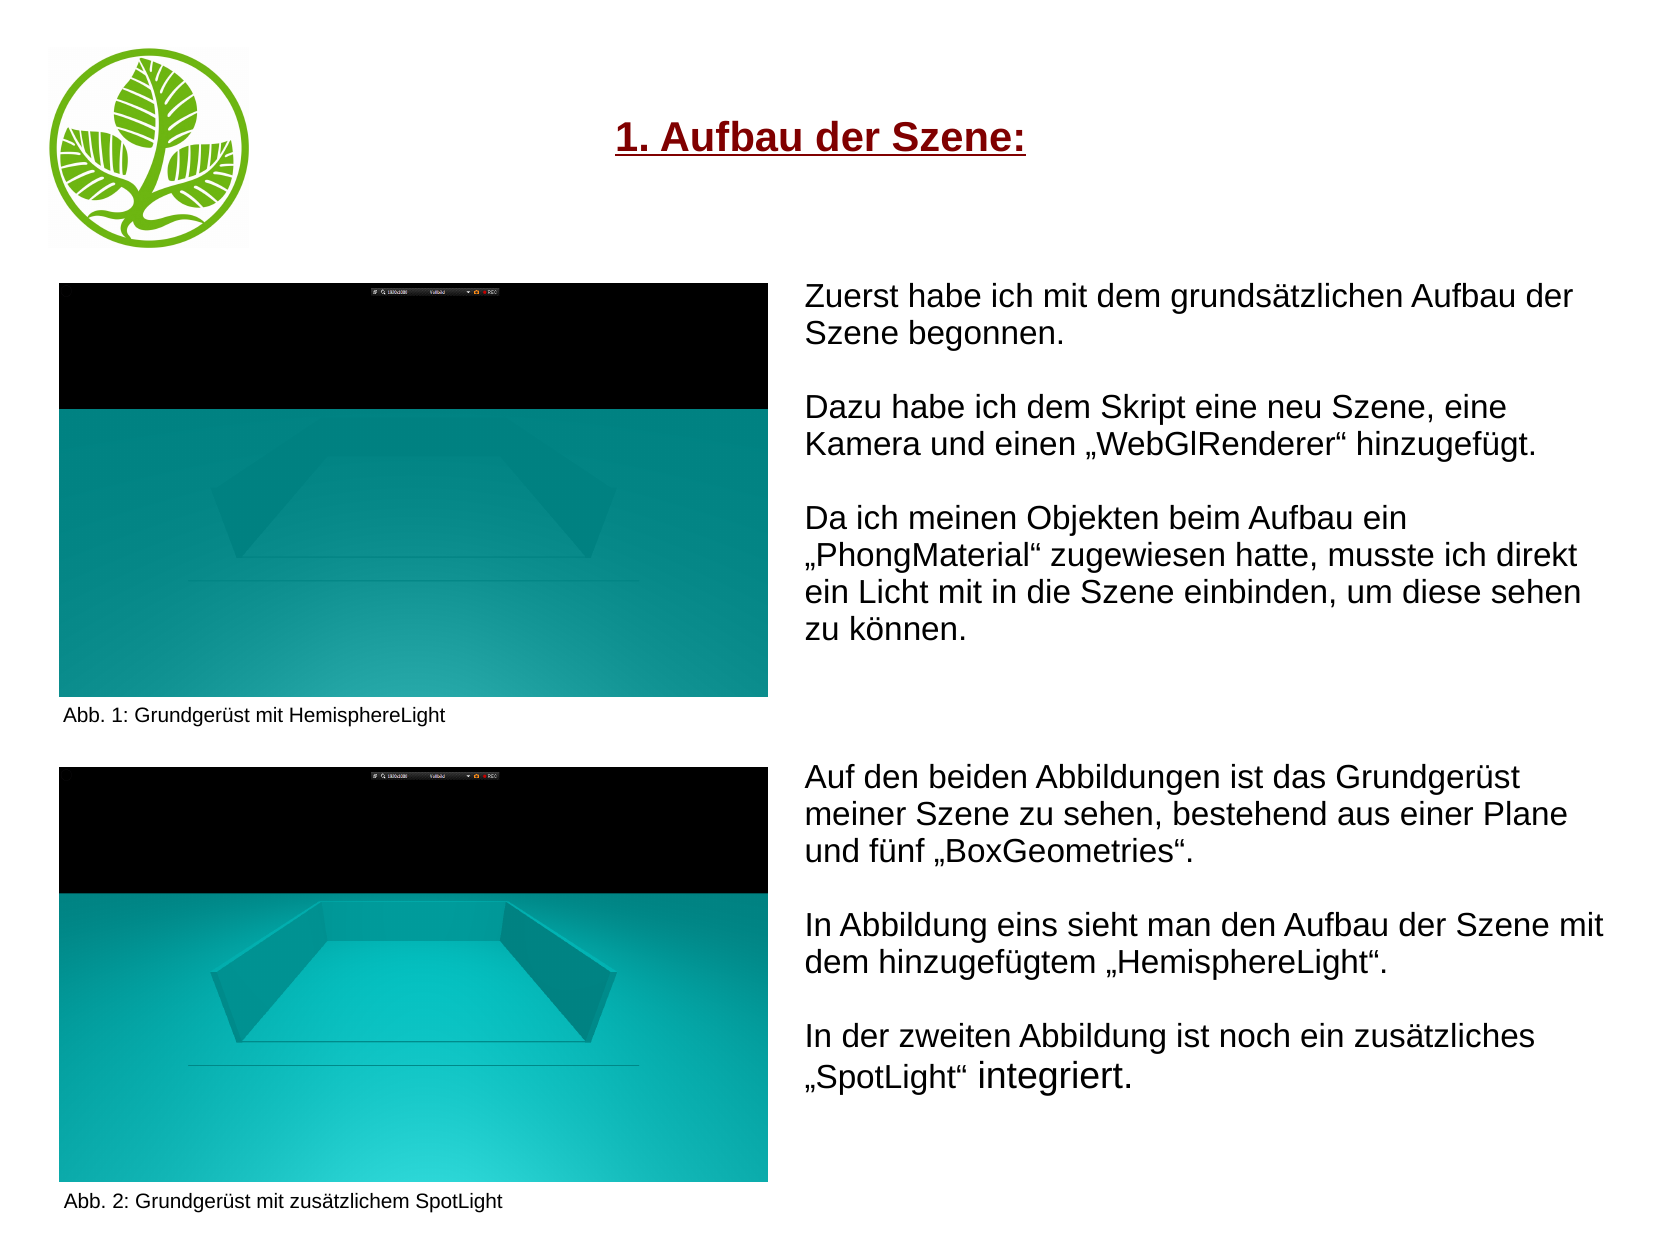

1. Aufbau der Szene:
Zuerst habe ich mit dem grundsätzlichen Aufbau der Szene begonnen.
Dazu habe ich dem Skript eine neu Szene, eine Kamera und einen „WebGlRenderer“ hinzugefügt.
Da ich meinen Objekten beim Aufbau ein „PhongMaterial“ zugewiesen hatte, musste ich direkt ein Licht mit in die Szene einbinden, um diese sehen zu können.
Auf den beiden Abbildungen ist das Grundgerüst meiner Szene zu sehen, bestehend aus einer Plane und fünf „BoxGeometries“.
In Abbildung eins sieht man den Aufbau der Szene mit dem hinzugefügtem „HemisphereLight“.
In der zweiten Abbildung ist noch ein zusätzliches „SpotLight“ integriert.
Abb. 1: Grundgerüst mit HemisphereLight
Abb. 2: Grundgerüst mit zusätzlichem SpotLight